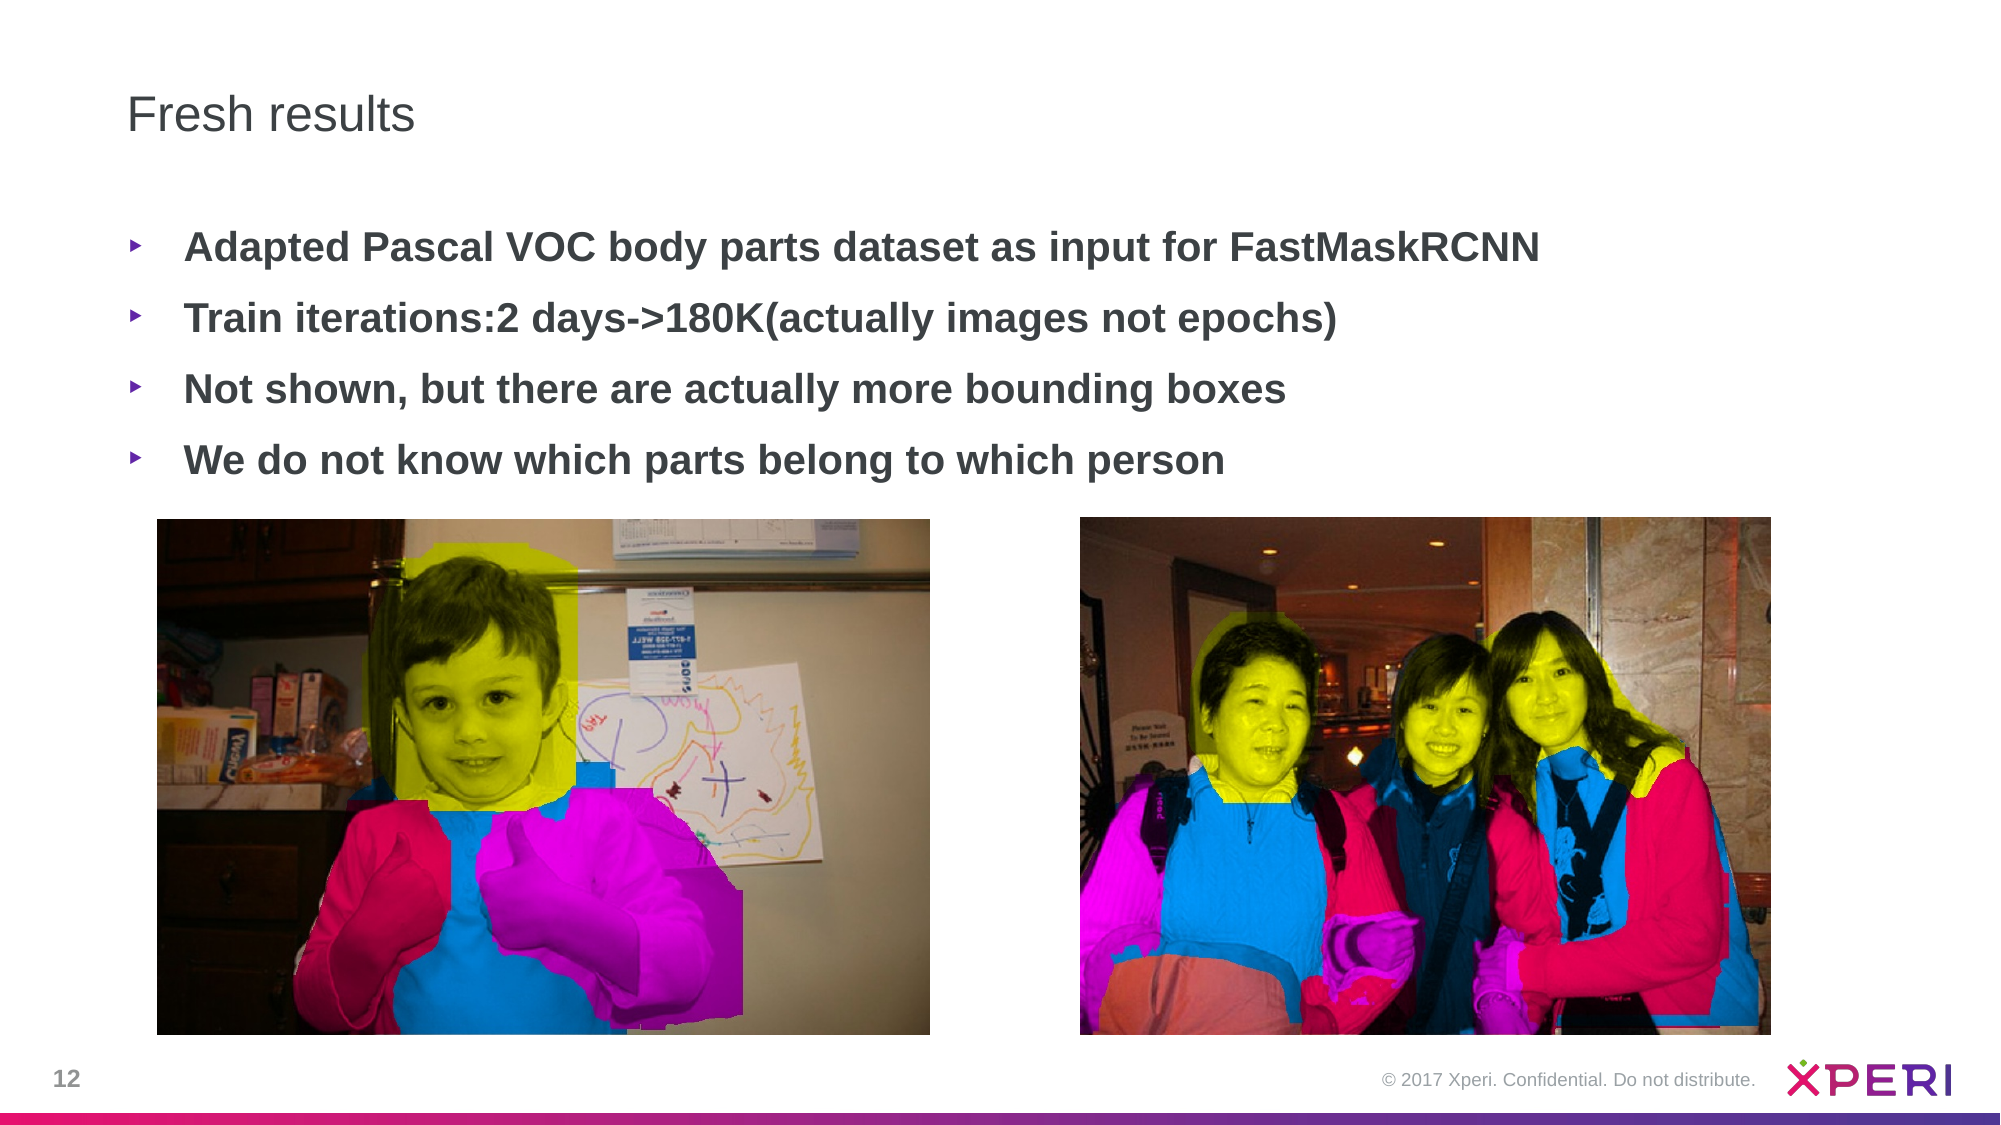

# Fresh results
Adapted Pascal VOC body parts dataset as input for FastMaskRCNN
Train iterations:2 days->180K(actually images not epochs)
Not shown, but there are actually more bounding boxes
We do not know which parts belong to which person